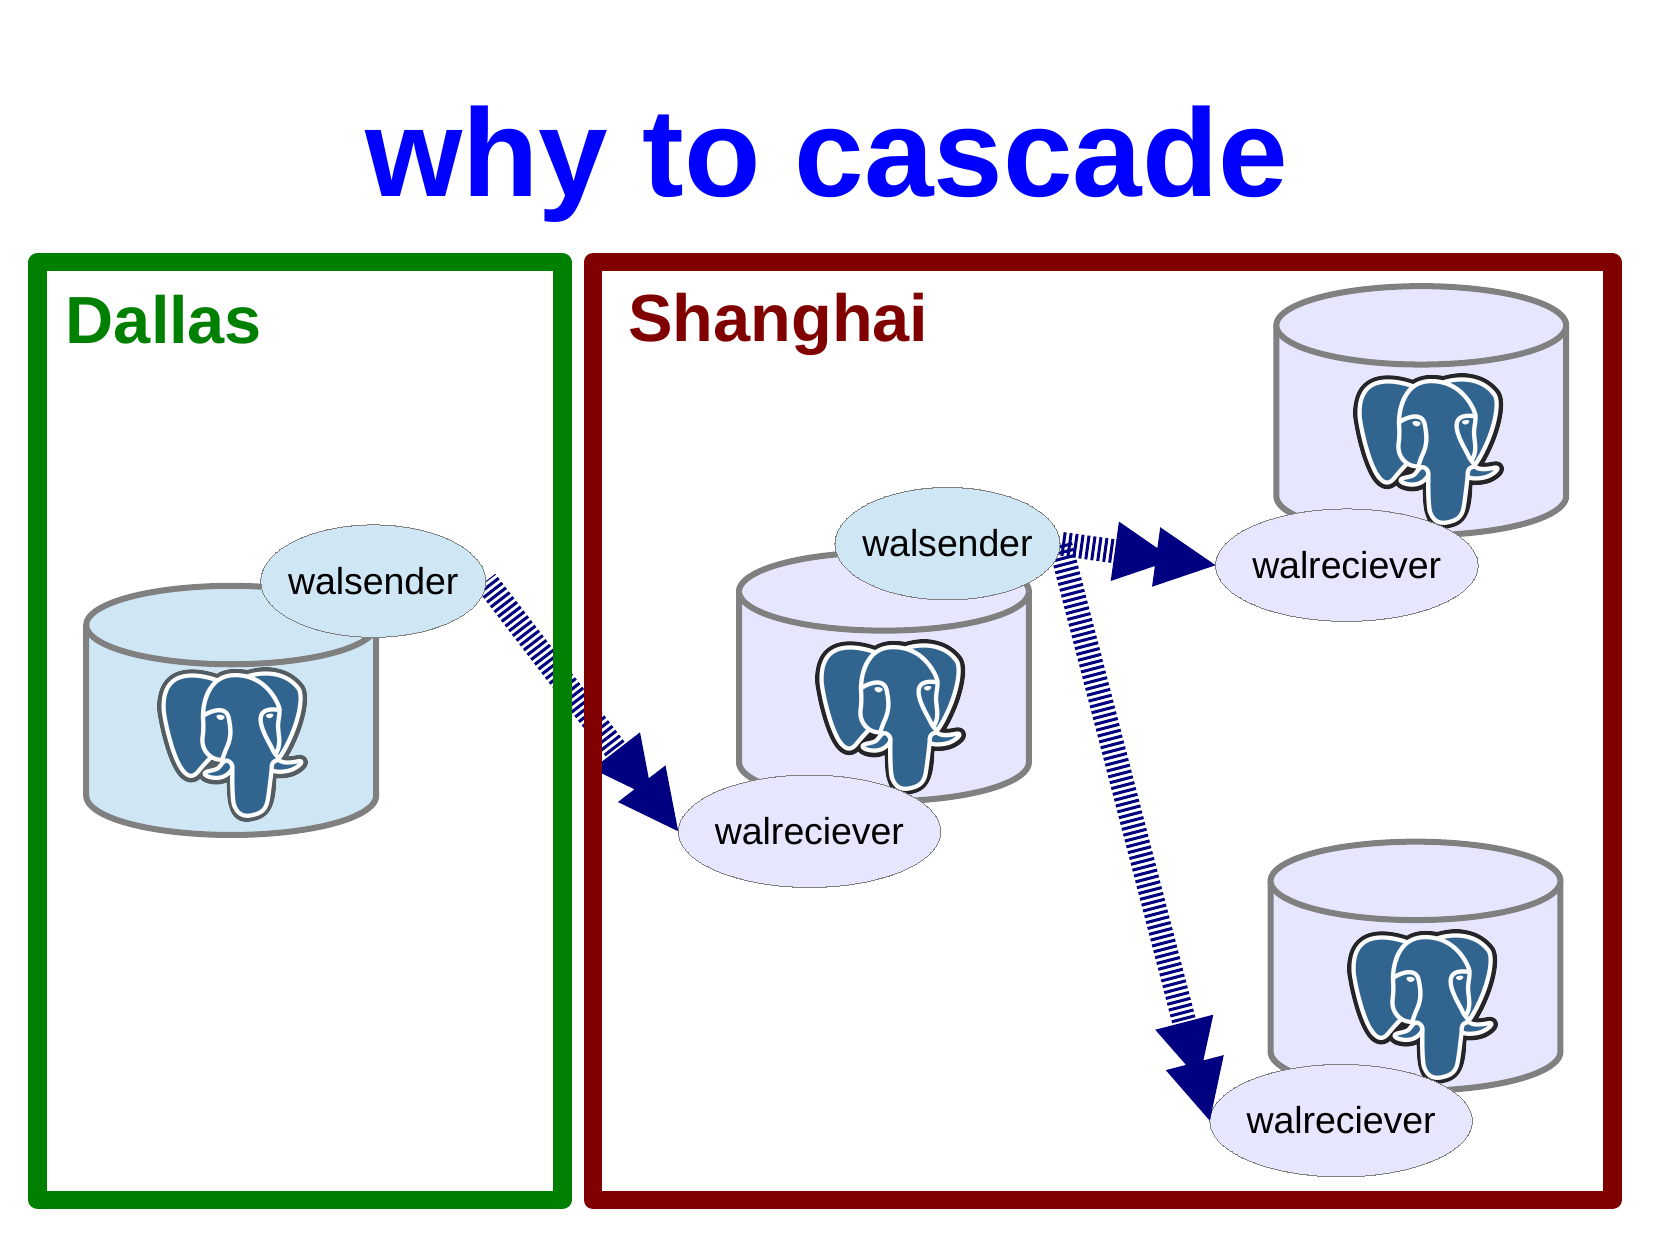

# why to cascade
Dallas
Shanghai
walsender
walreciever
walsender
walreciever
walreciever